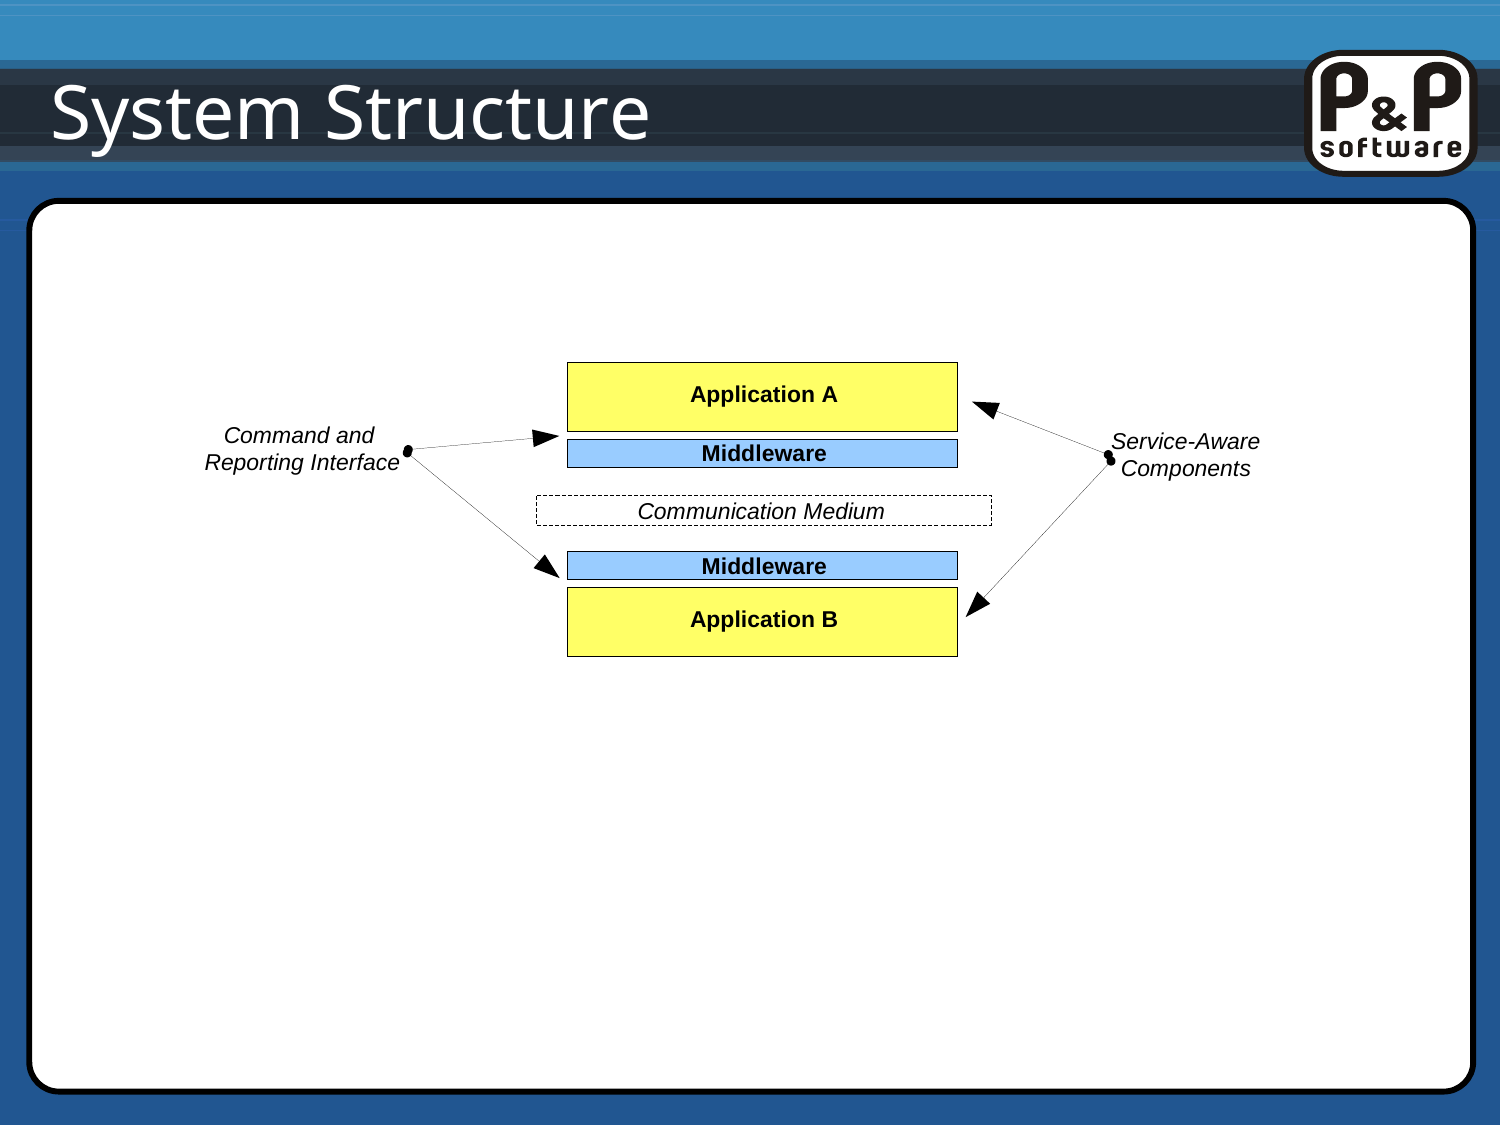

# System Structure
Application A
Command and
Reporting Interface
Service-Aware
Components
Middleware
Communication Medium
Middleware
Application B